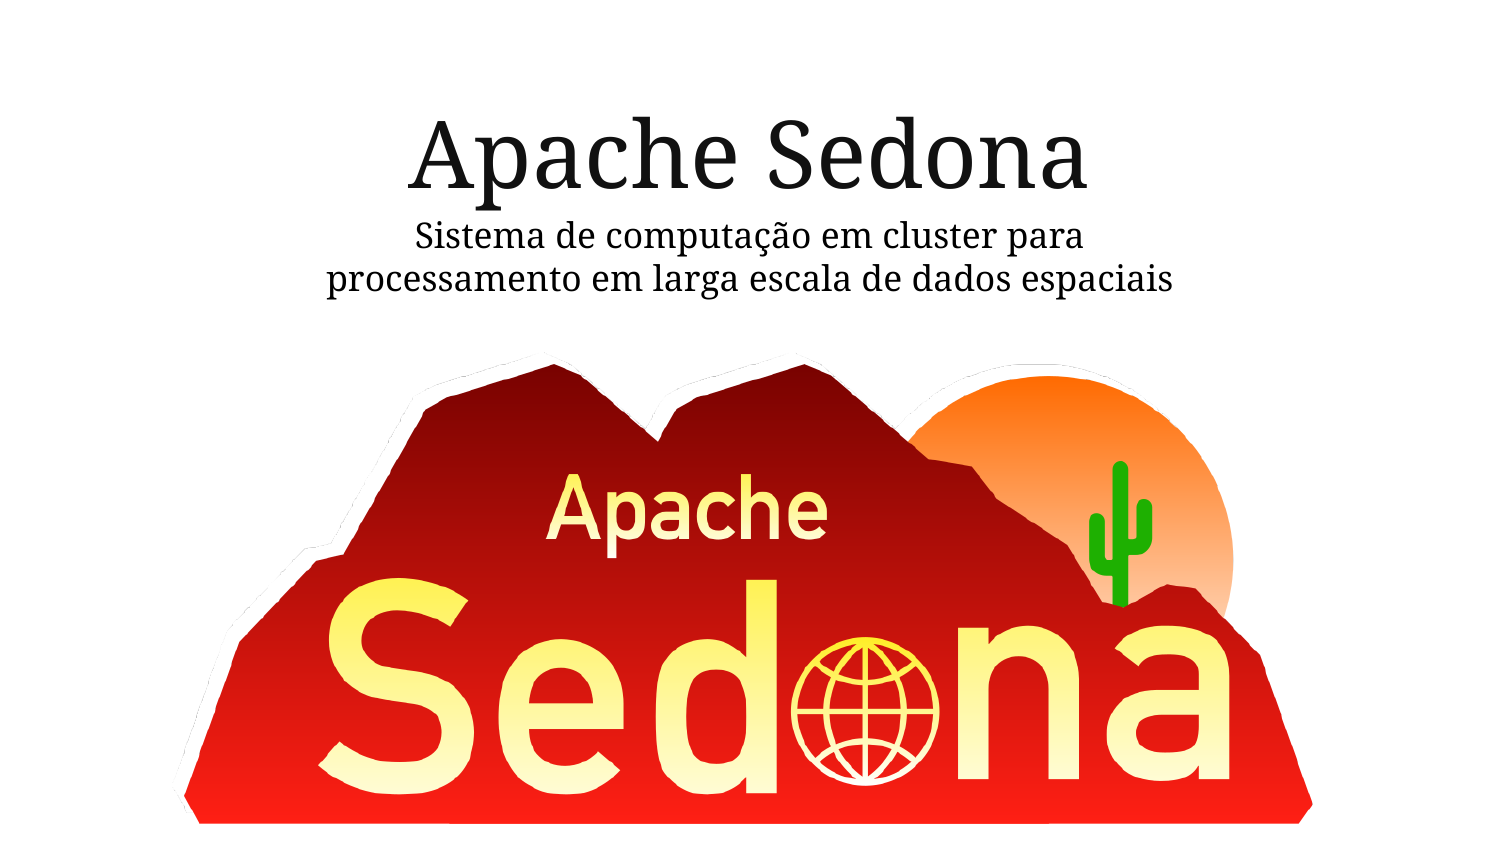

# Apache Sedona
Sistema de computação em cluster para processamento em larga escala de dados espaciais